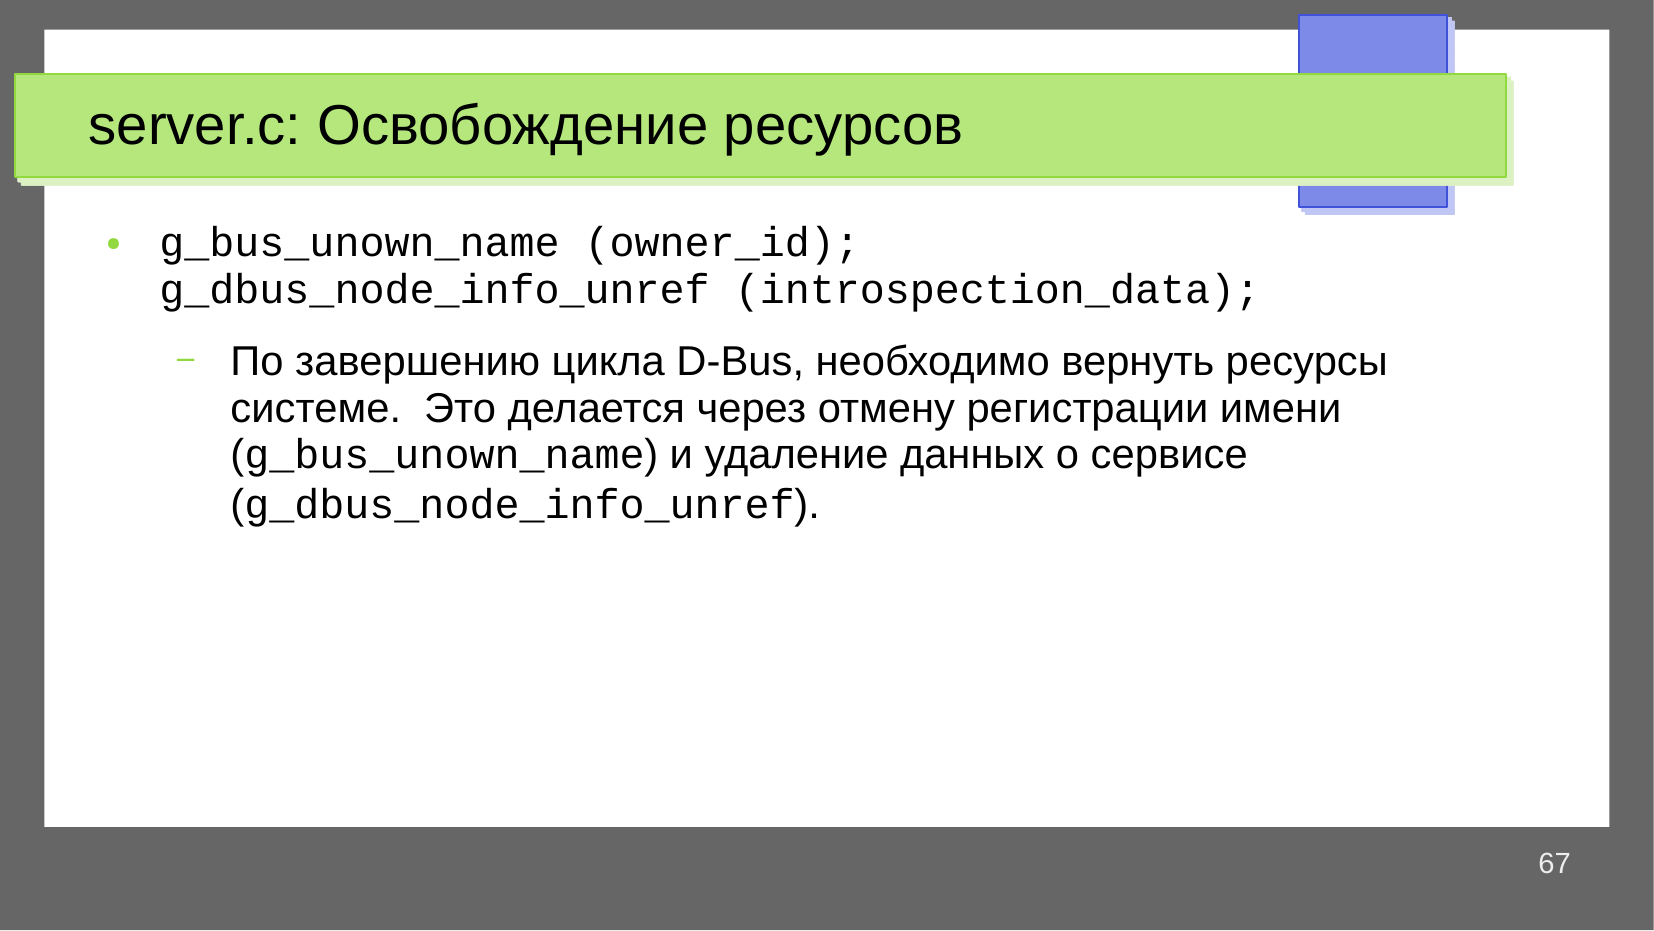

# server.c: Освобождение ресурсов
g_bus_unown_name (owner_id);
g_dbus_node_info_unref (introspection_data);
По завершению цикла D-Bus, необходимо вернуть ресурсы системе. Это делается через отмену регистрации имени (g_bus_unown_name) и удаление данных о сервисе (g_dbus_node_info_unref).
67